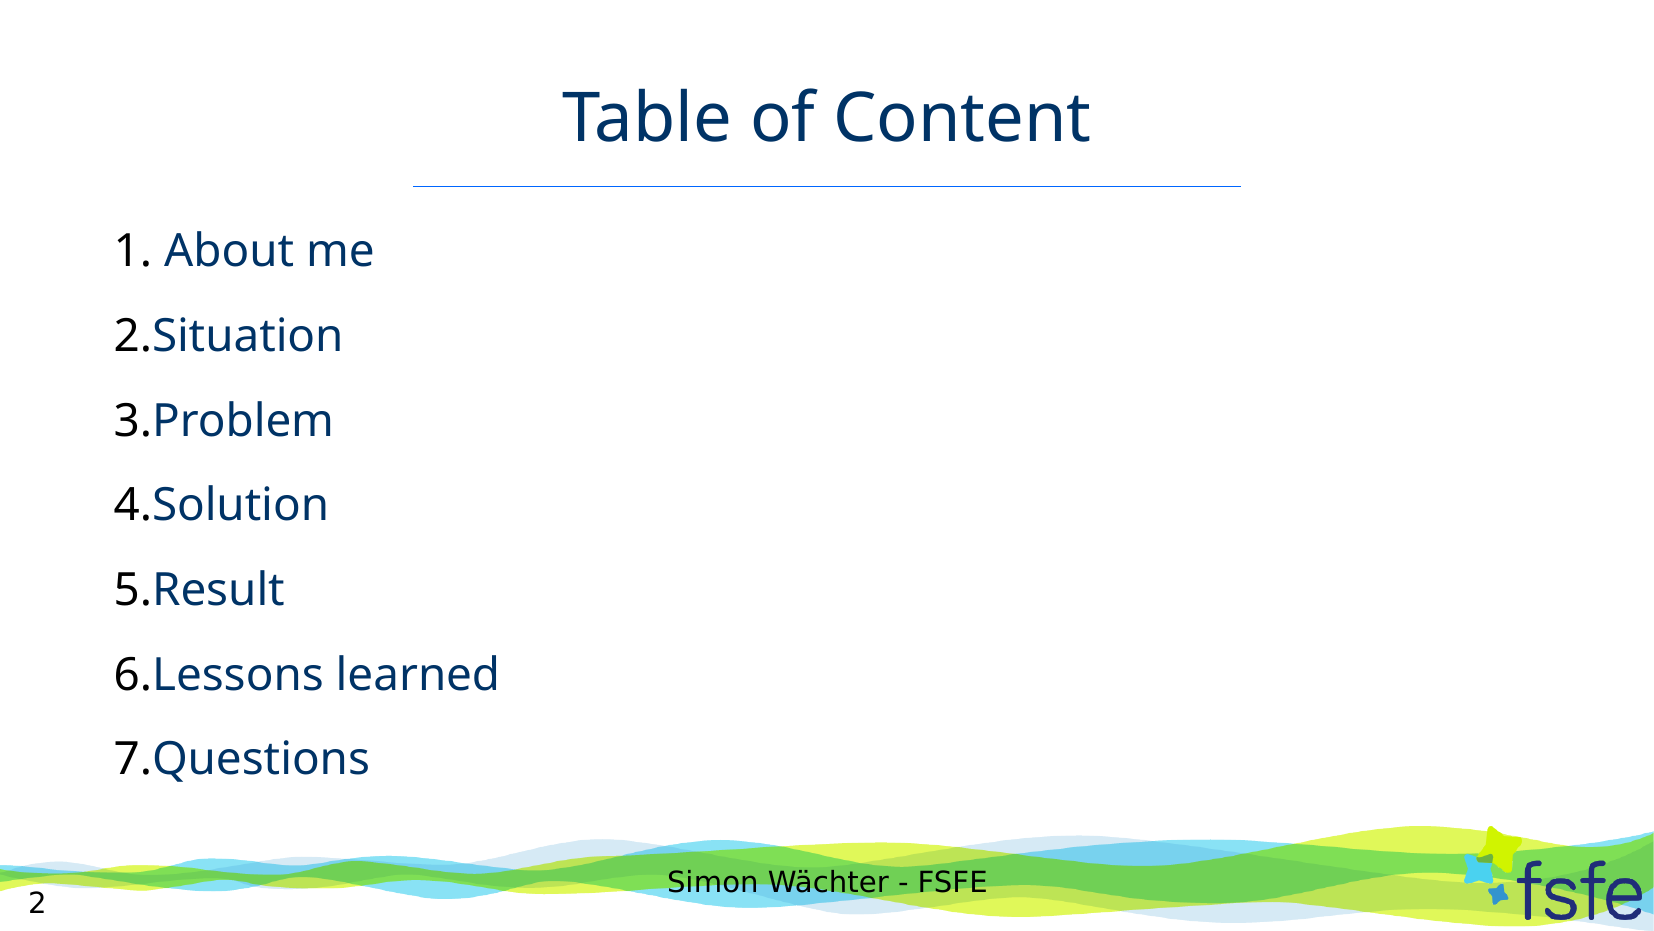

# Table of Content
 About me
Situation
Problem
Solution
Result
Lessons learned
Questions
Simon Wächter - FSFE
2